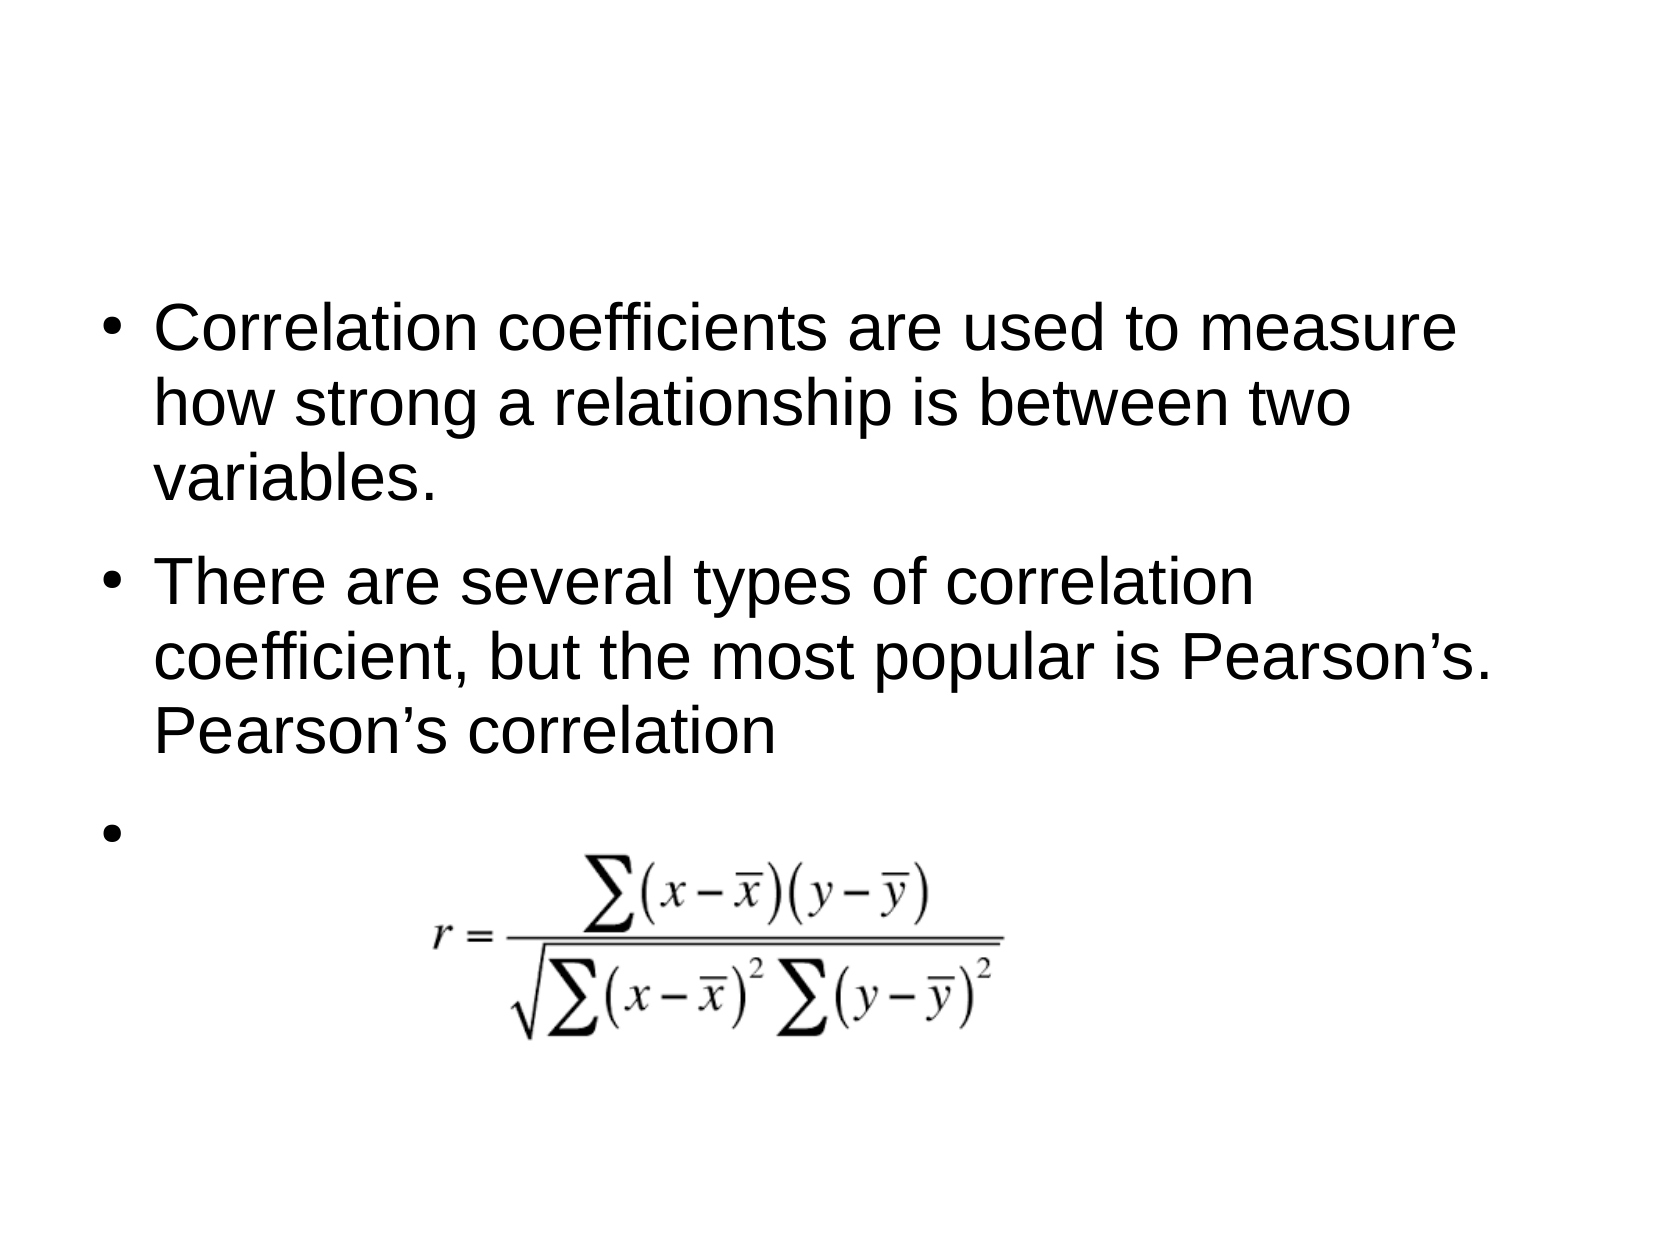

#
Correlation coefficients are used to measure how strong a relationship is between two variables.
There are several types of correlation coefficient, but the most popular is Pearson’s. Pearson’s correlation